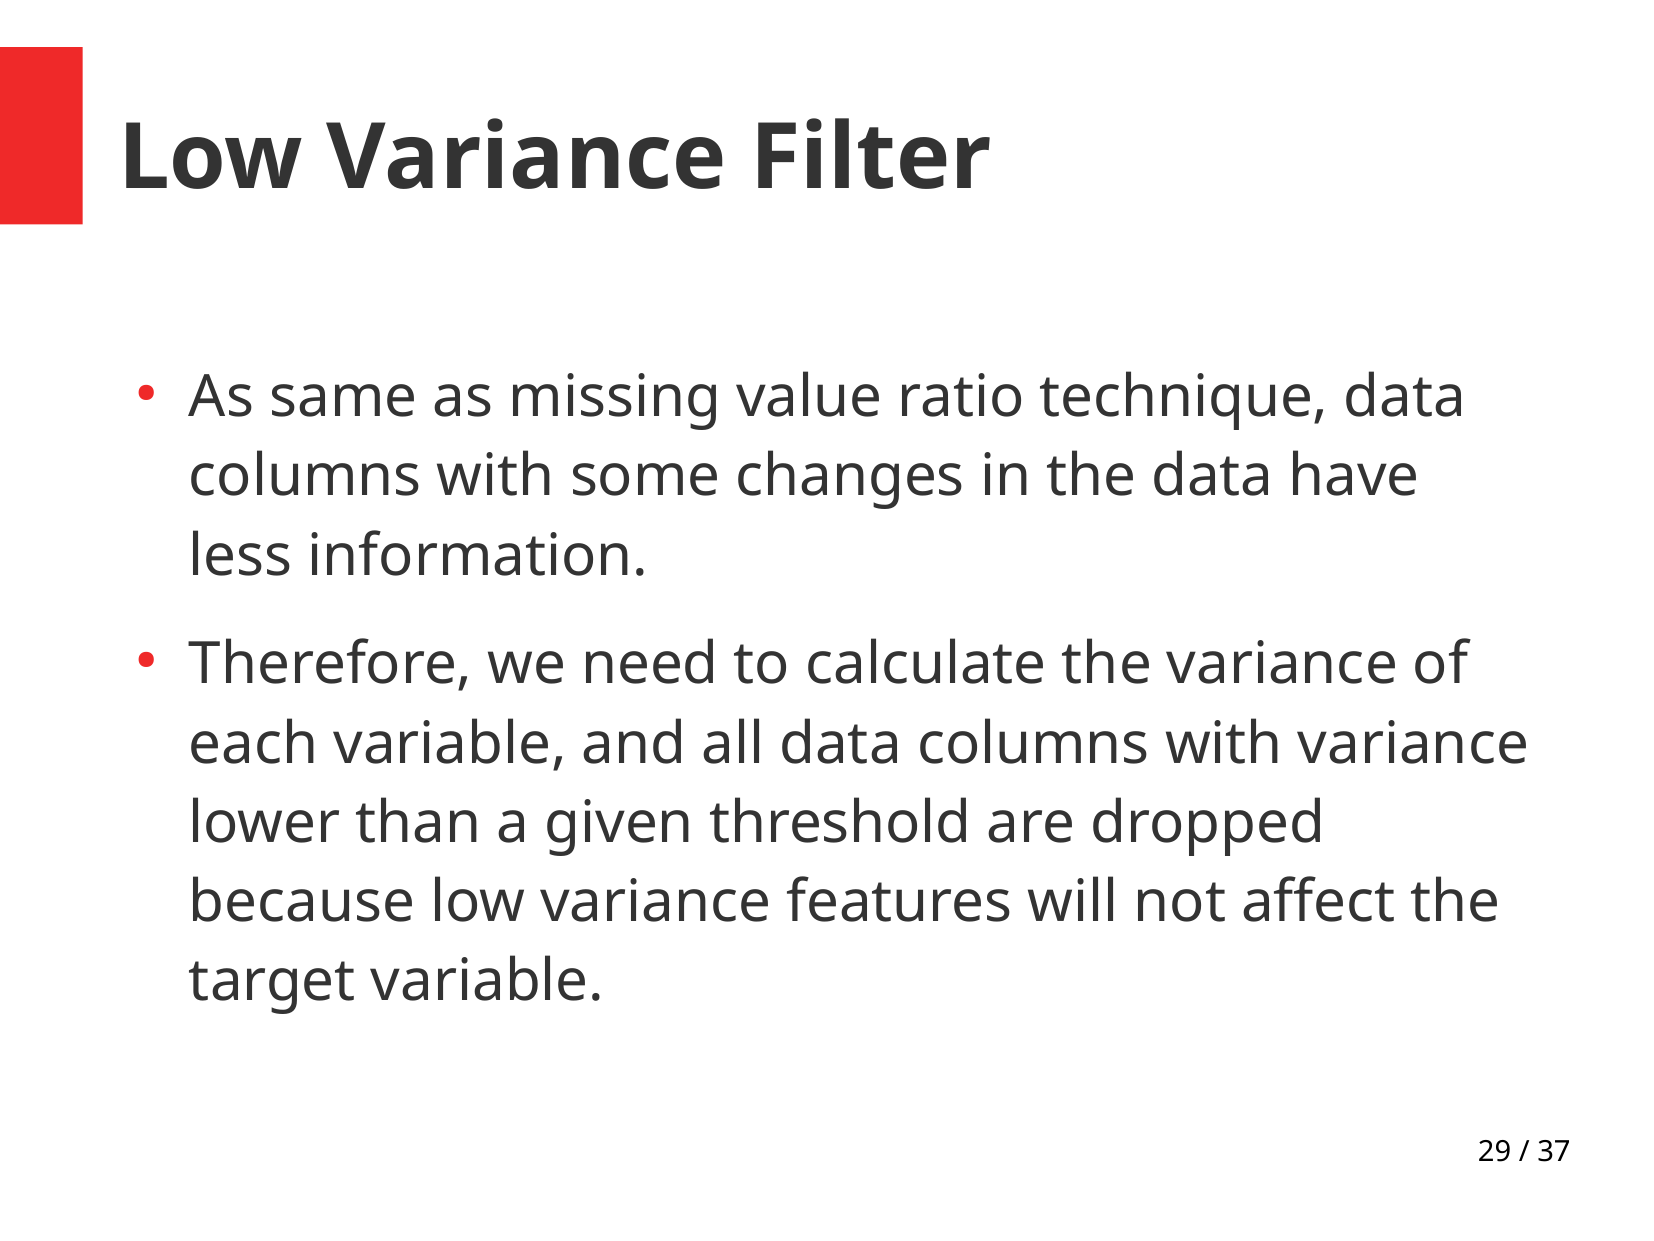

# Low Variance Filter
As same as missing value ratio technique, data columns with some changes in the data have less information.
Therefore, we need to calculate the variance of each variable, and all data columns with variance lower than a given threshold are dropped because low variance features will not affect the target variable.
29